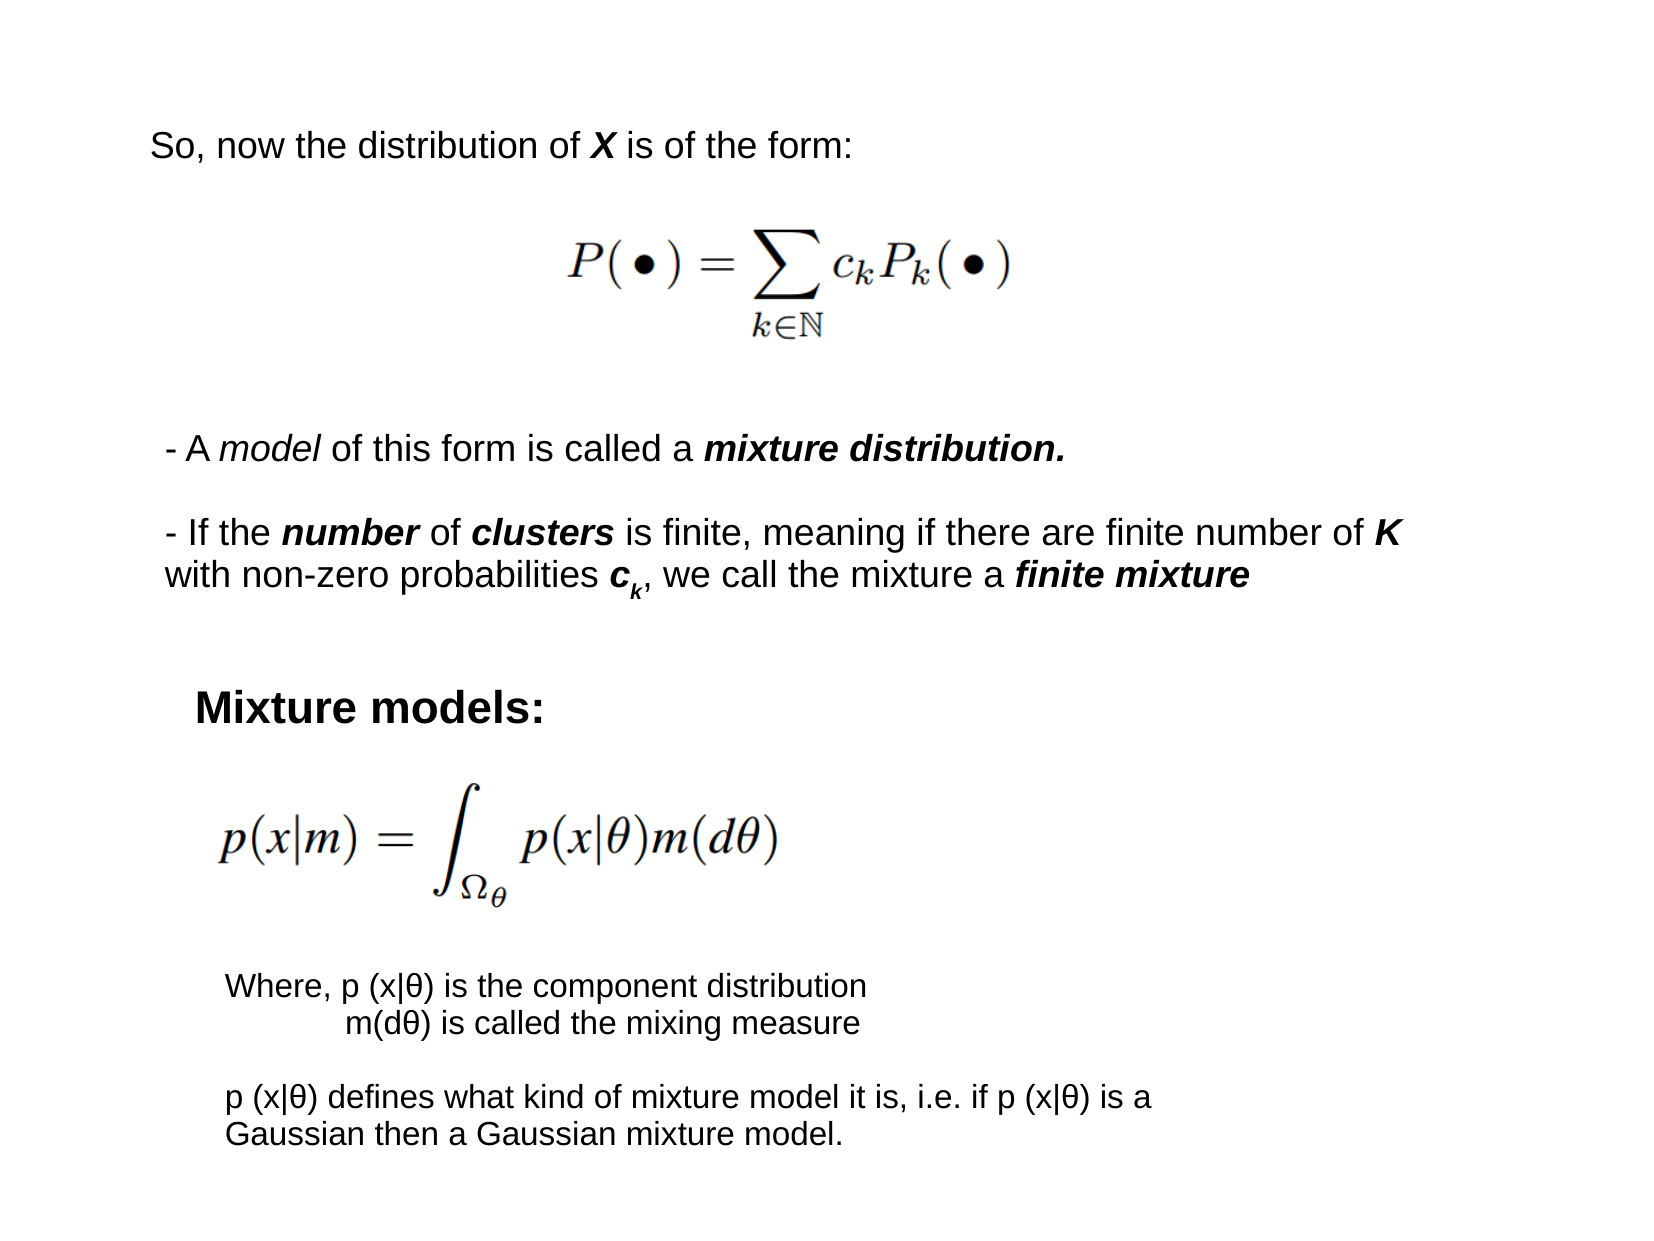

So, now the distribution of X is of the form:
- A model of this form is called a mixture distribution.
- If the number of clusters is finite, meaning if there are finite number of K with non-zero probabilities ck, we call the mixture a finite mixture
Mixture models:
Where, p (x|θ) is the component distribution
 m(dθ) is called the mixing measure
p (x|θ) defines what kind of mixture model it is, i.e. if p (x|θ) is a Gaussian then a Gaussian mixture model.